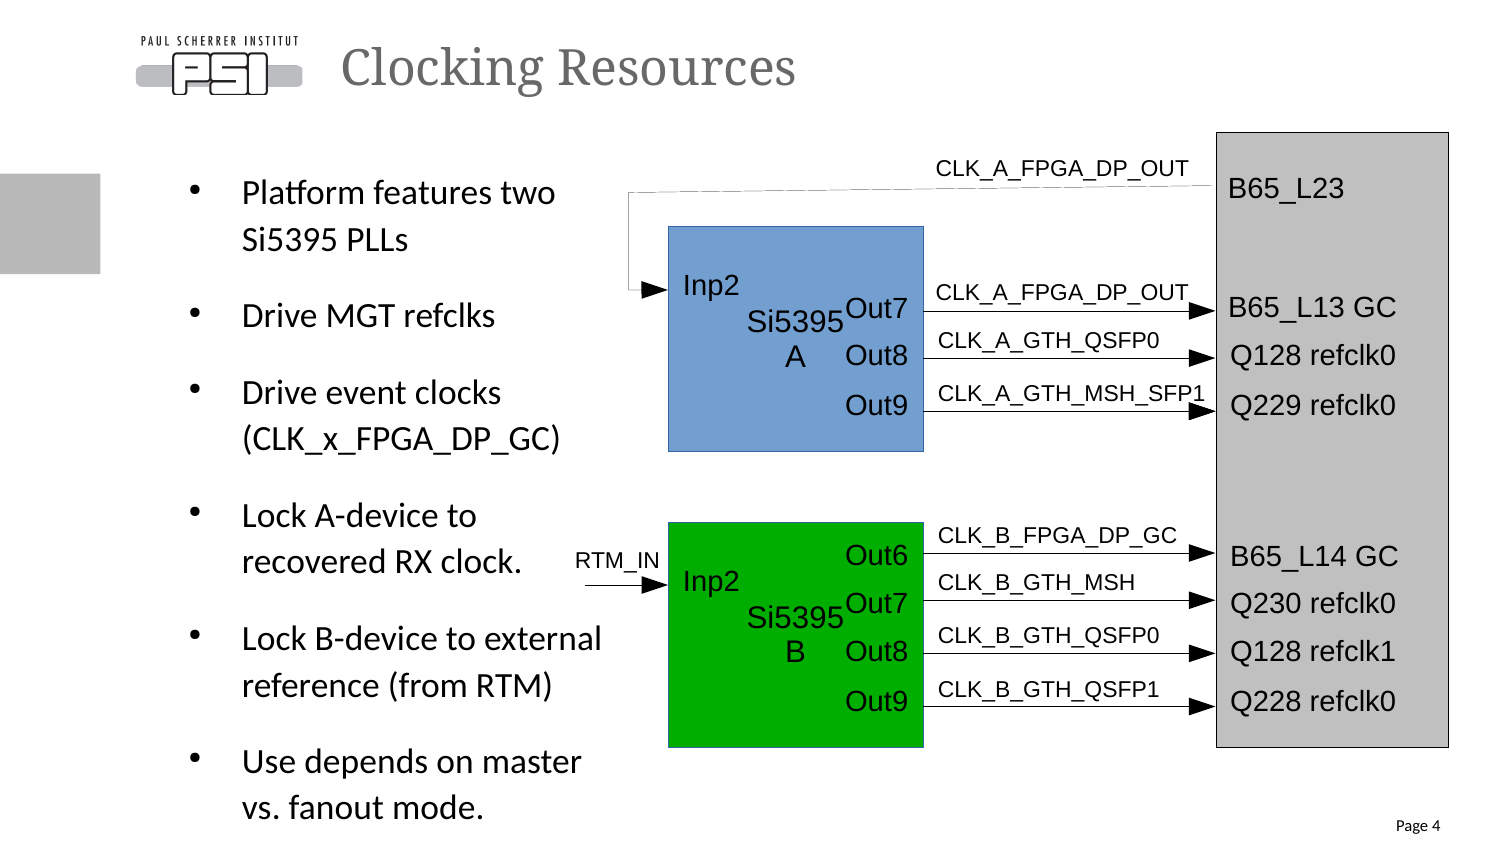

Clocking Resources
CLK_A_FPGA_DP_OUT
# Platform features two Si5395 PLLs
Drive MGT refclks
Drive event clocks (CLK_x_FPGA_DP_GC)
Lock A-device to recovered RX clock.
Lock B-device to external reference (from RTM)
Use depends on master vs. fanout mode.
B65_L23
Si5395
A
Inp2
CLK_A_FPGA_DP_OUT
B65_L13 GC
Out7
CLK_A_GTH_QSFP0
Out8
Q128 refclk0
CLK_A_GTH_MSH_SFP1
Out9
Q229 refclk0
CLK_B_FPGA_DP_GC
Si5395
B
Out6
B65_L14 GC
RTM_IN
Inp2
CLK_B_GTH_MSH
Out7
Q230 refclk0
CLK_B_GTH_QSFP0
Out8
Q128 refclk1
CLK_B_GTH_QSFP1
Out9
Q228 refclk0
Page